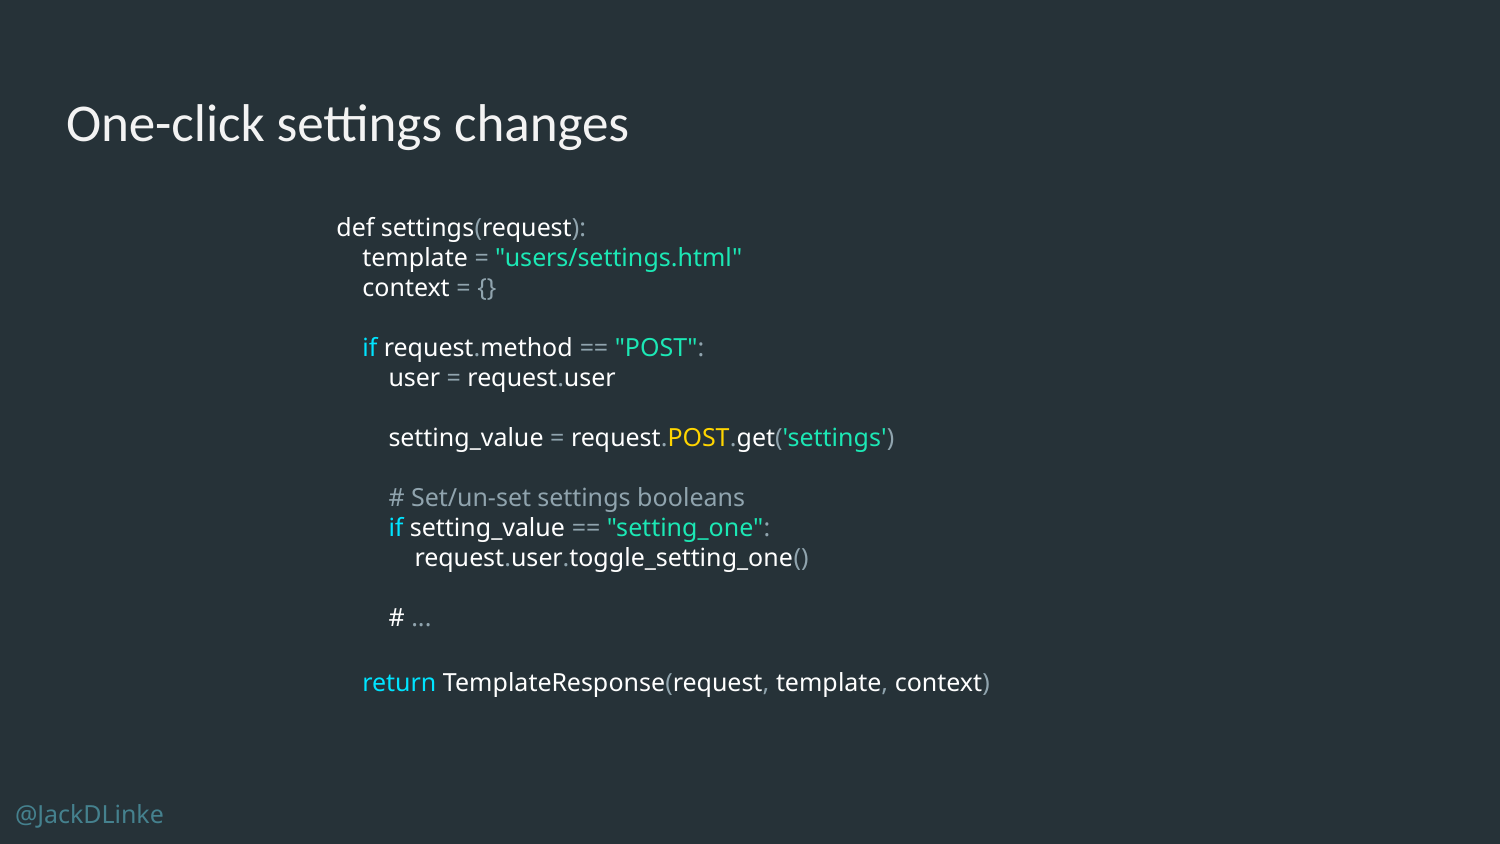

# One-click settings changes
def settings(request):
 template = "users/settings.html"
 context = {}
 if request.method == "POST":
 user = request.user
 setting_value = request.POST.get('settings')
 # Set/un-set settings booleans
 if setting_value == "setting_one":
 request.user.toggle_setting_one()
 # ...
 return TemplateResponse(request, template, context)